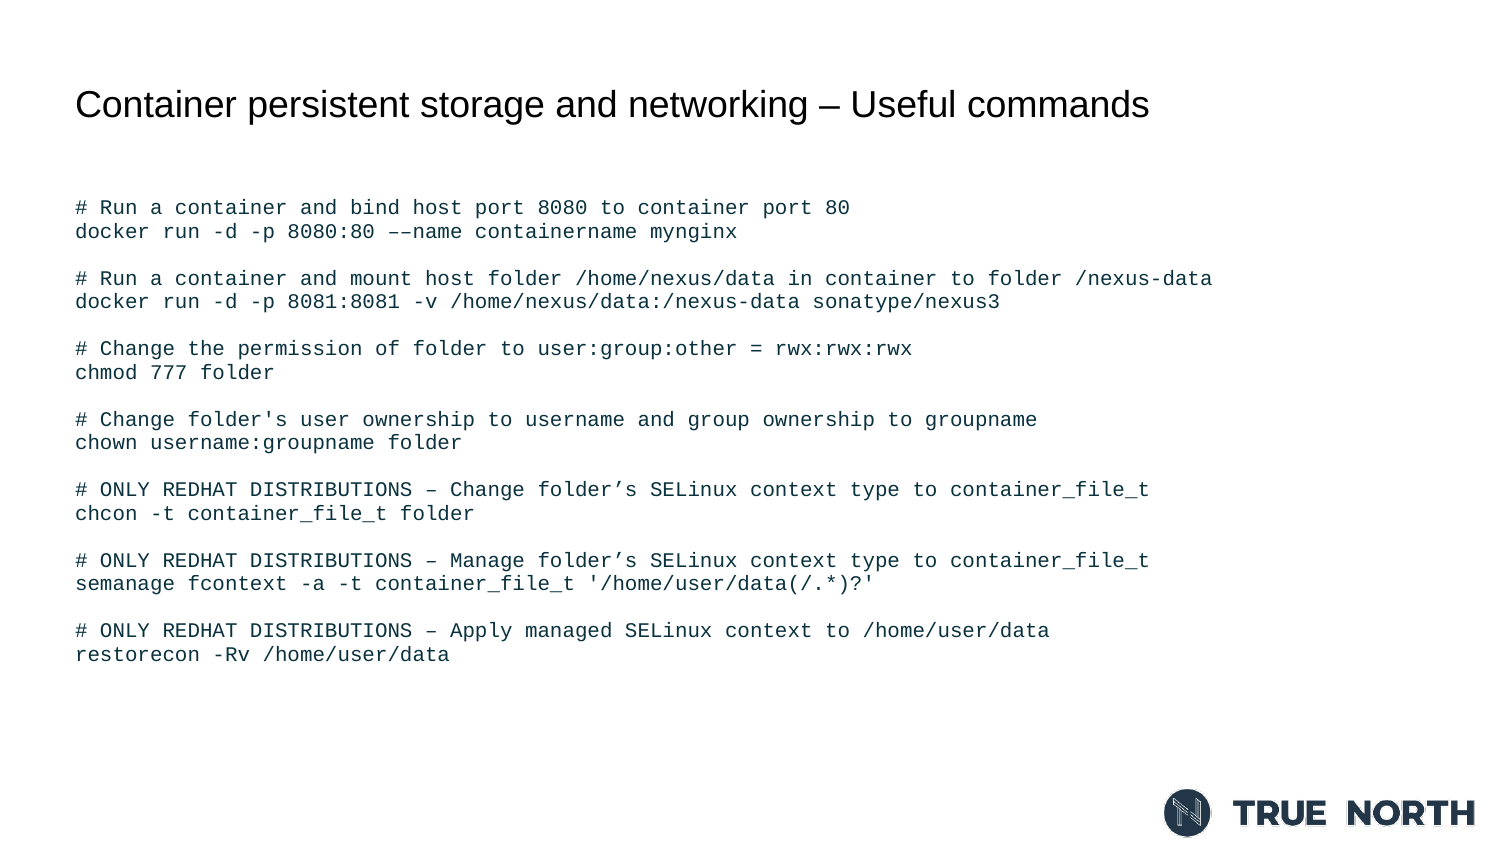

# Container persistent storage and networking – Useful commands
# Run a container and bind host port 8080 to container port 80
docker run -d -p 8080:80 ––name containername mynginx
# Run a container and mount host folder /home/nexus/data in container to folder /nexus-data
docker run -d -p 8081:8081 -v /home/nexus/data:/nexus-data sonatype/nexus3
# Change the permission of folder to user:group:other = rwx:rwx:rwx
chmod 777 folder
# Change folder's user ownership to username and group ownership to groupname
chown username:groupname folder
# ONLY REDHAT DISTRIBUTIONS – Change folder’s SELinux context type to container_file_t
chcon -t container_file_t folder
# ONLY REDHAT DISTRIBUTIONS – Manage folder’s SELinux context type to container_file_t
semanage fcontext -a -t container_file_t '/home/user/data(/.*)?'
# ONLY REDHAT DISTRIBUTIONS – Apply managed SELinux context to /home/user/data
restorecon -Rv /home/user/data